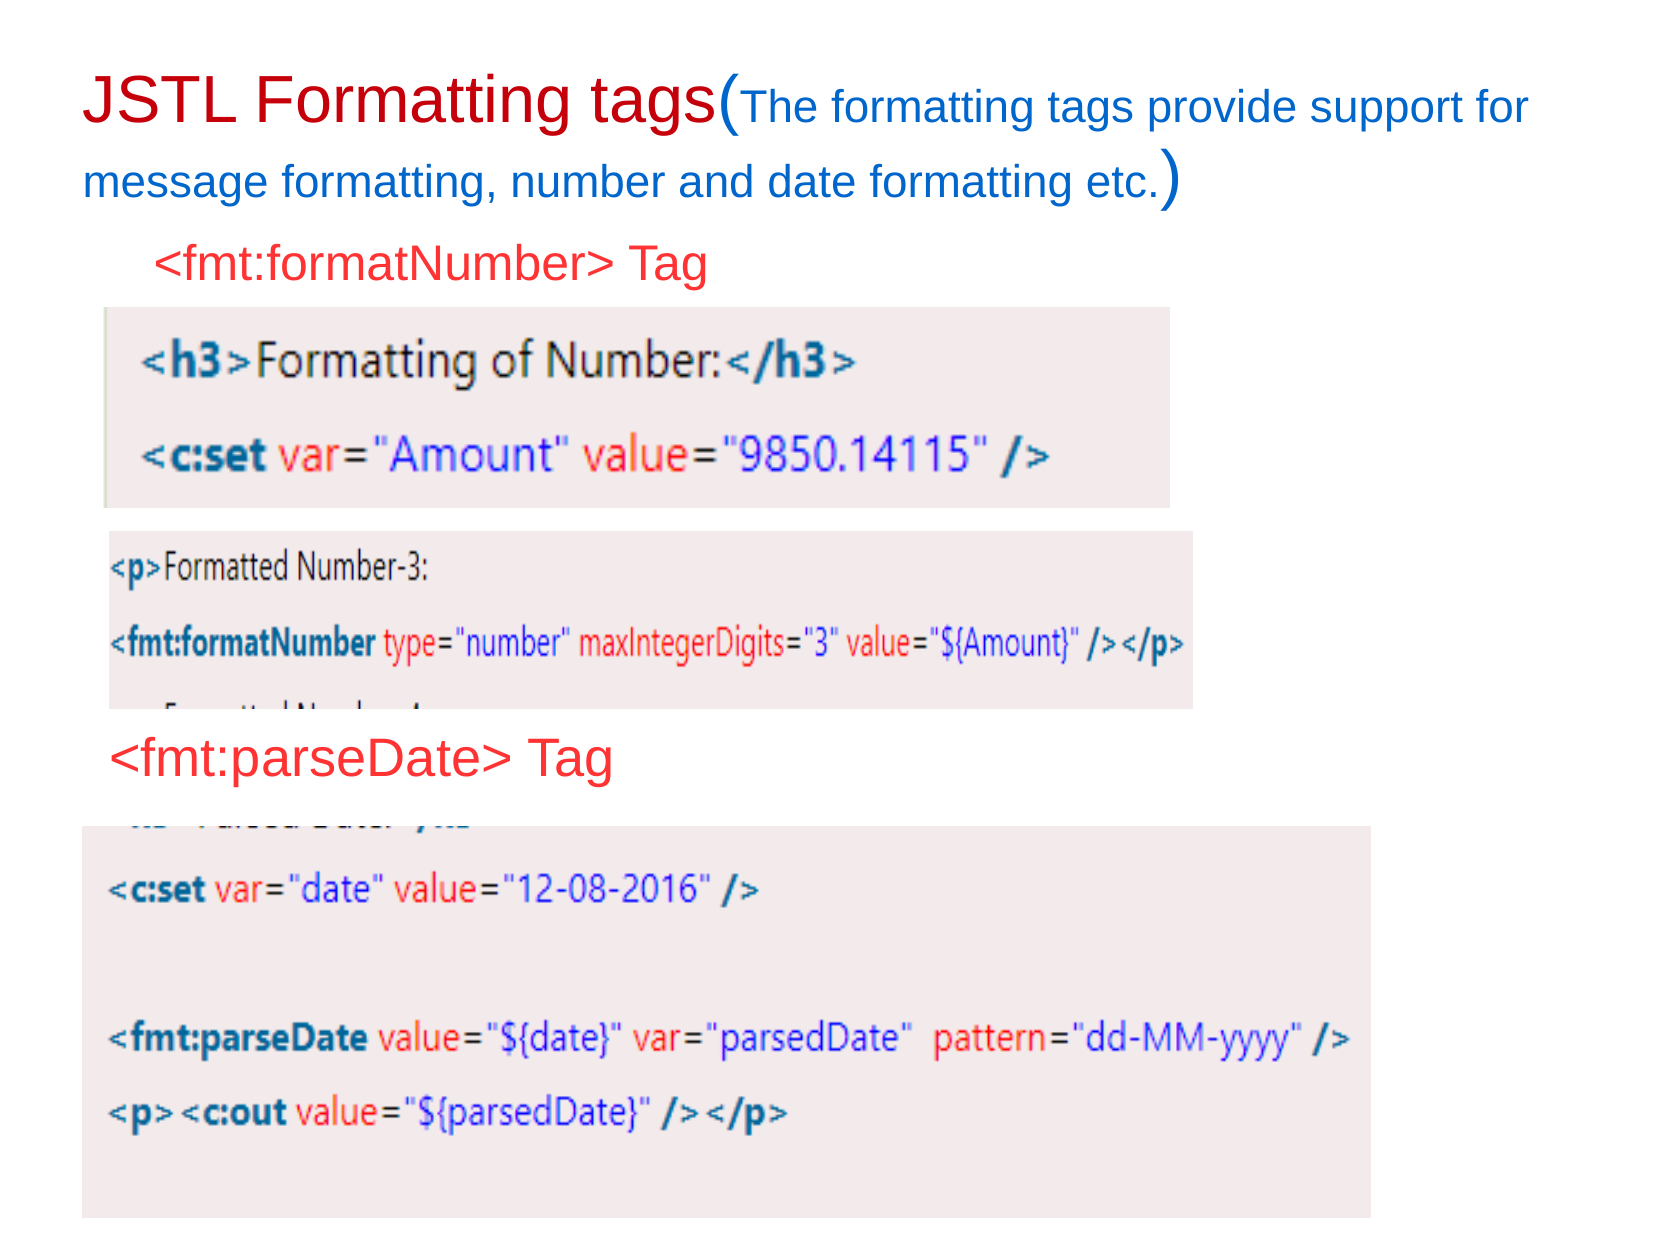

# JSTL Formatting tags(The formatting tags provide support for message formatting, number and date formatting etc.)
<fmt:formatNumber> Tag
<fmt:parseDate> Tag